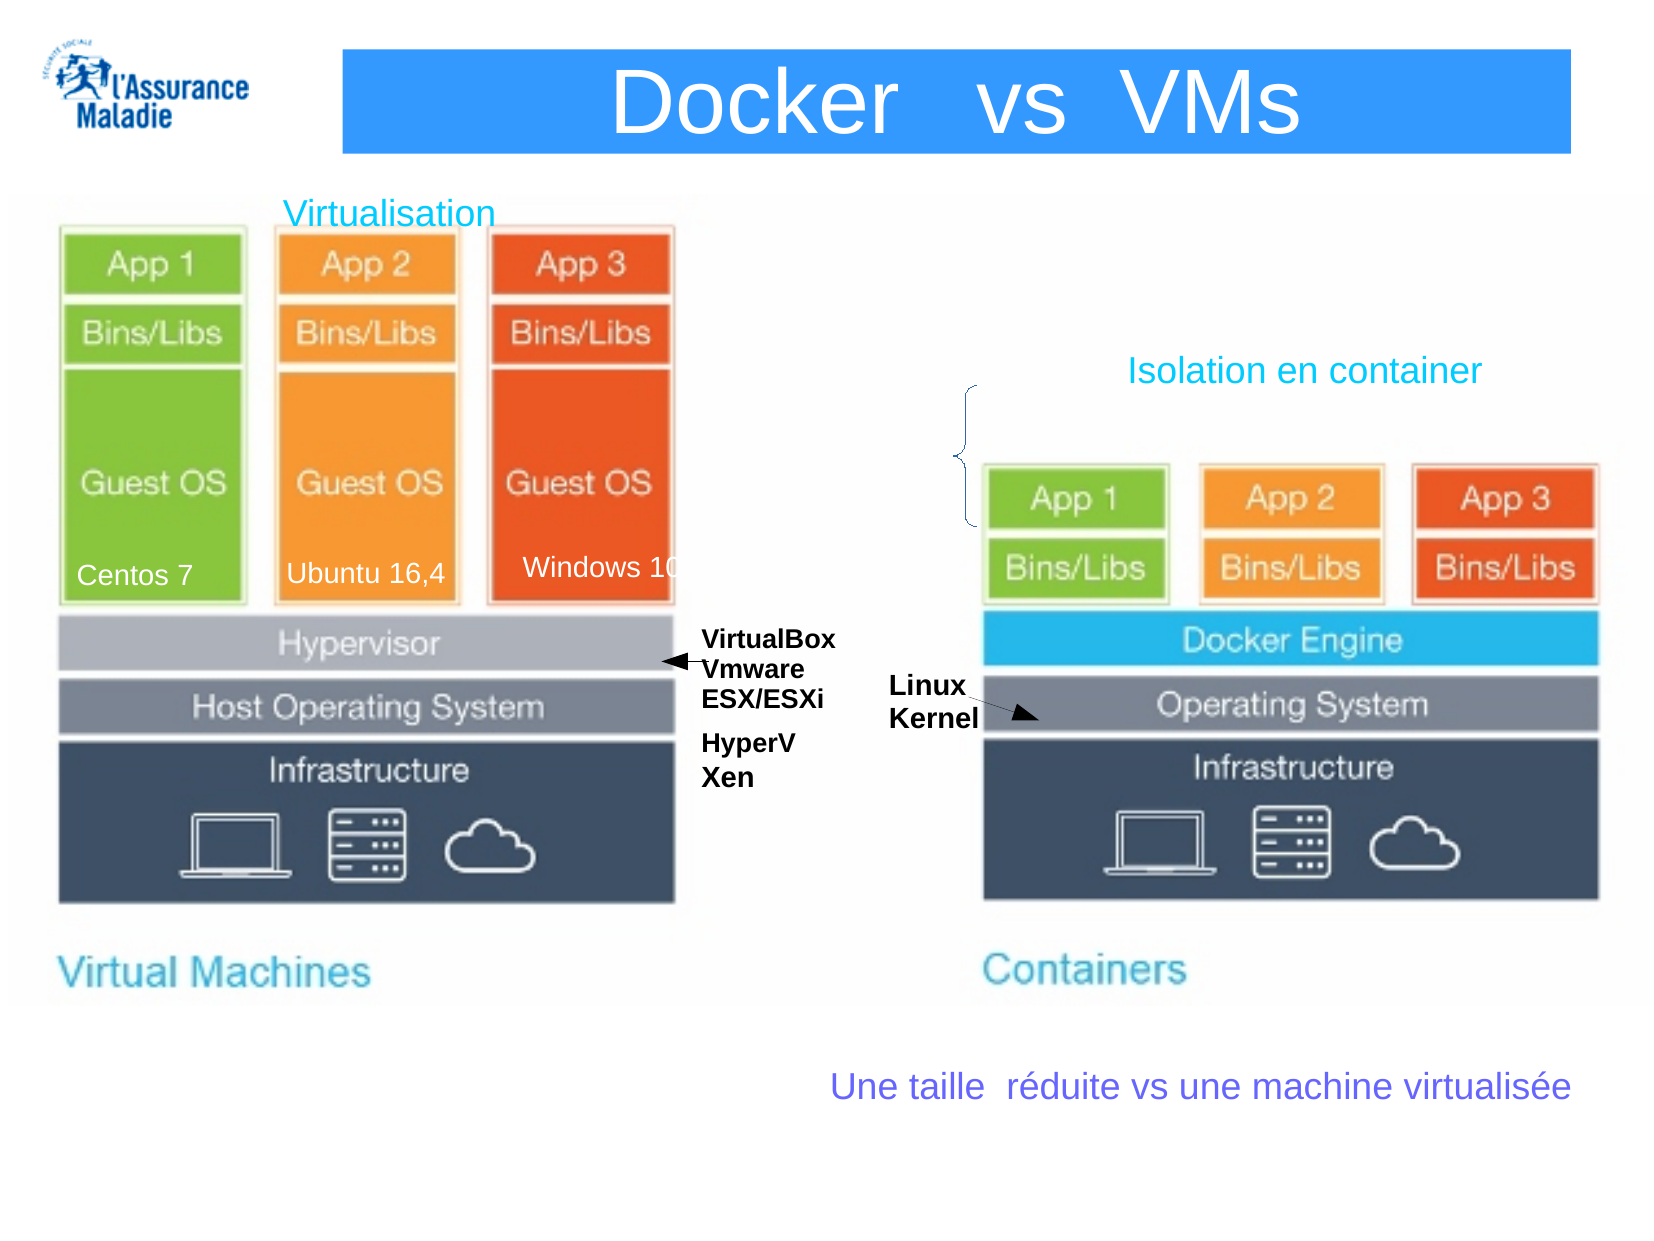

# Docker vs VMs
Virtualisation
Isolation en container
Windows 10
Ubuntu 16,4
Centos 7
VirtualBox
Vmware ESX/ESXi
HyperV
Xen
Linux Kernel
Une taille réduite vs une machine virtualisée